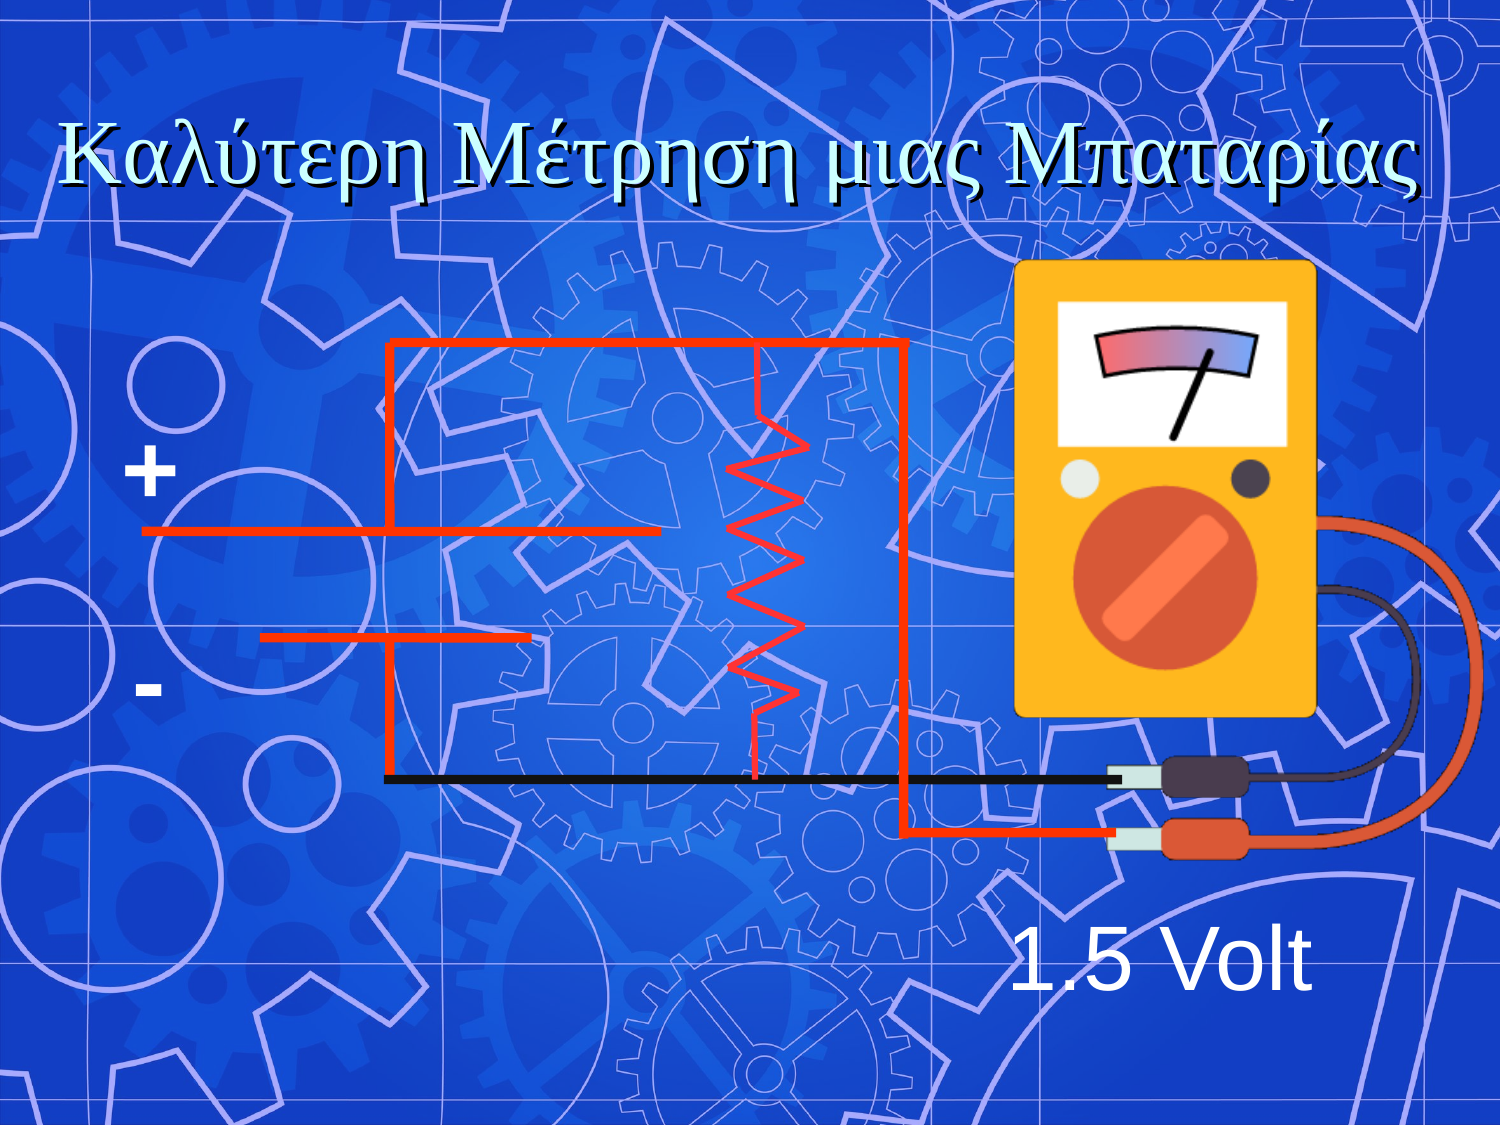

# Καλύτερη Μέτρηση μιας Μπαταρίας
+
-
1.5 Volt